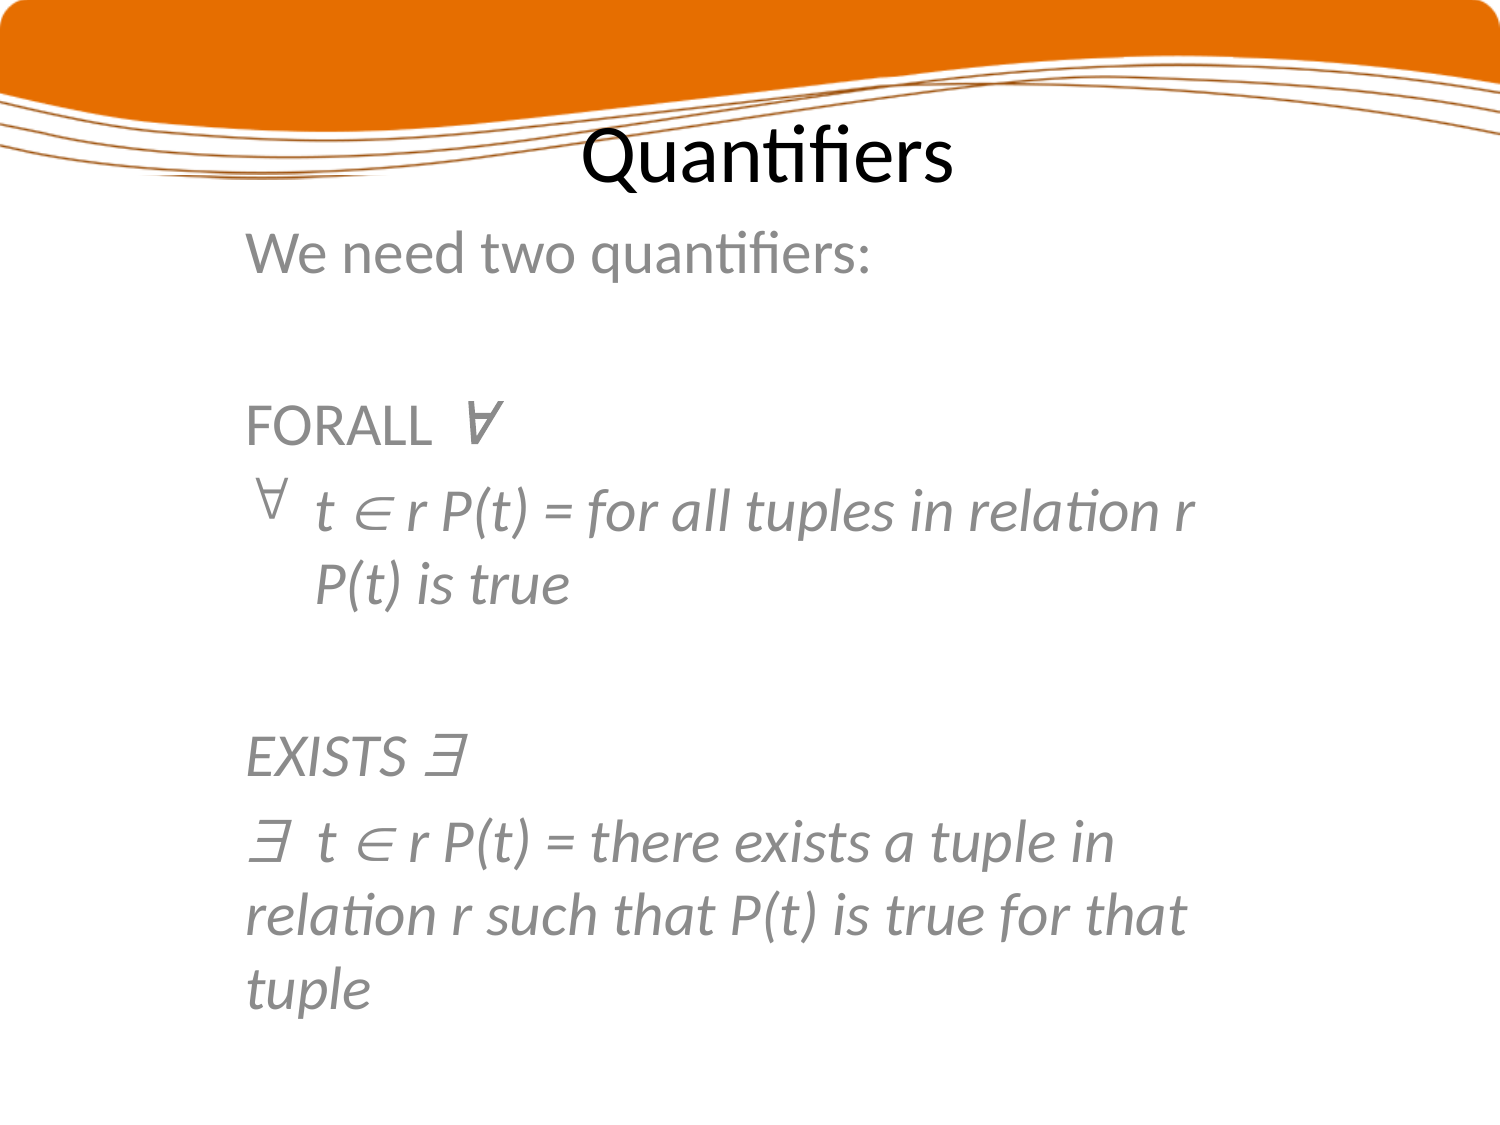

Quantifiers
# We need two quantifiers:
FORALL 
t  r P(t) = for all tuples in relation r P(t) is true
EXISTS 
 t  r P(t) = there exists a tuple in relation r such that P(t) is true for that tuple